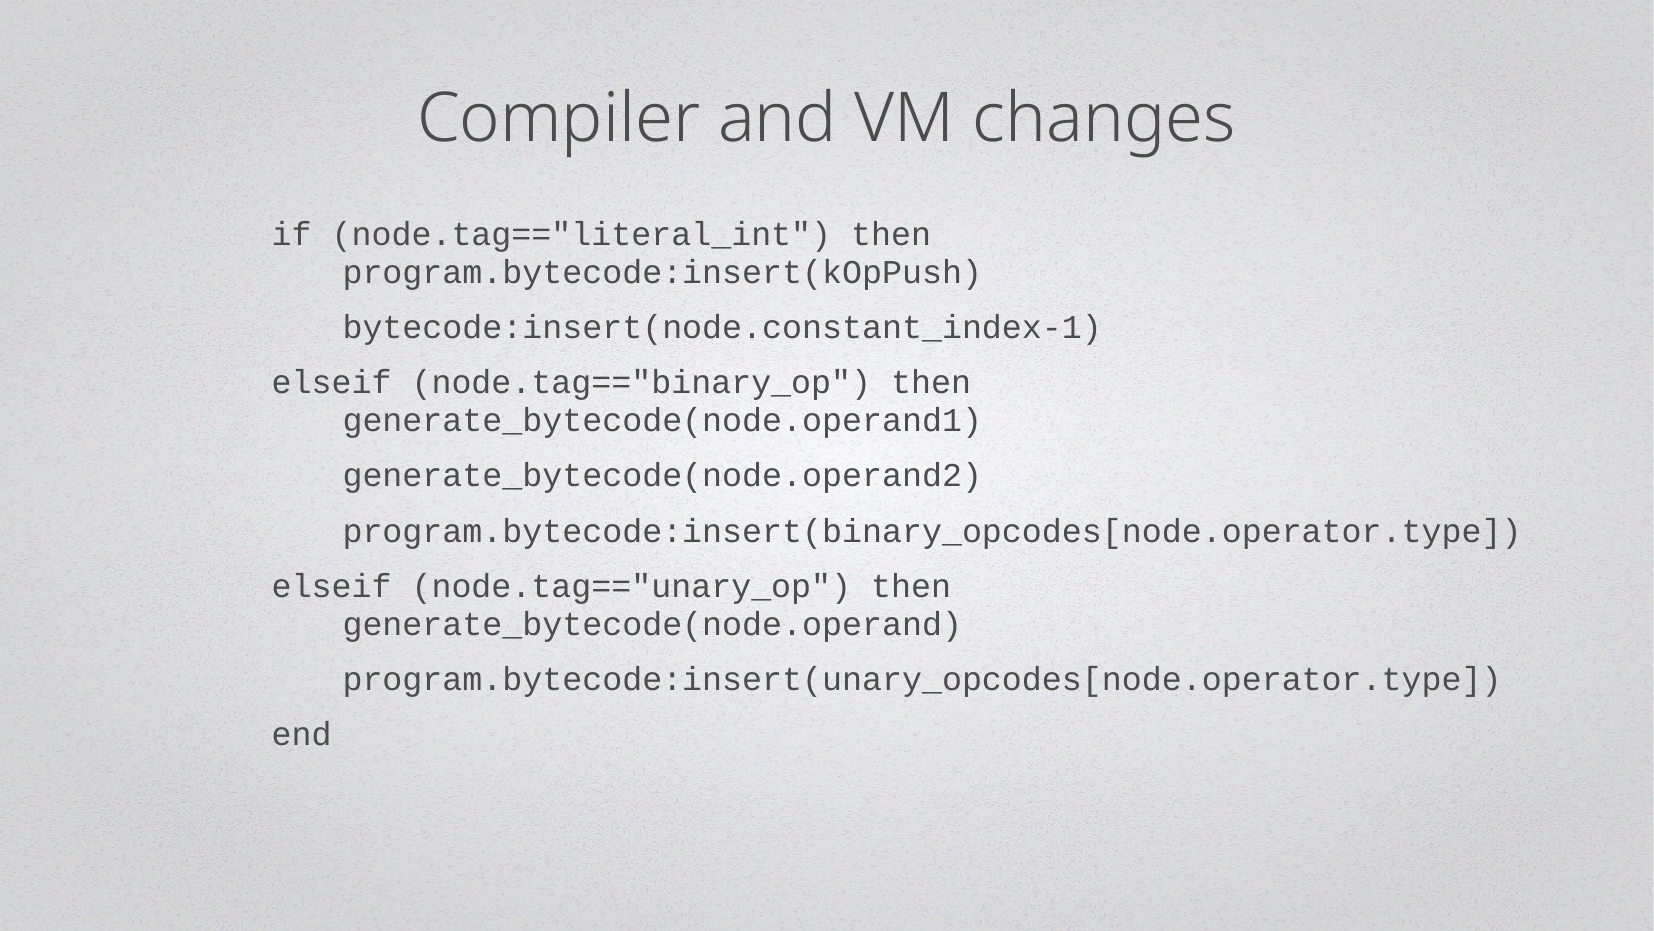

# Compiler and VM changes
if (node.tag=="literal_int") then
program.bytecode:insert(kOpPush)
bytecode:insert(node.constant_index-1)
elseif (node.tag=="binary_op") then
generate_bytecode(node.operand1)
generate_bytecode(node.operand2)
program.bytecode:insert(binary_opcodes[node.operator.type])
elseif (node.tag=="unary_op") then
generate_bytecode(node.operand)
program.bytecode:insert(unary_opcodes[node.operator.type])
end